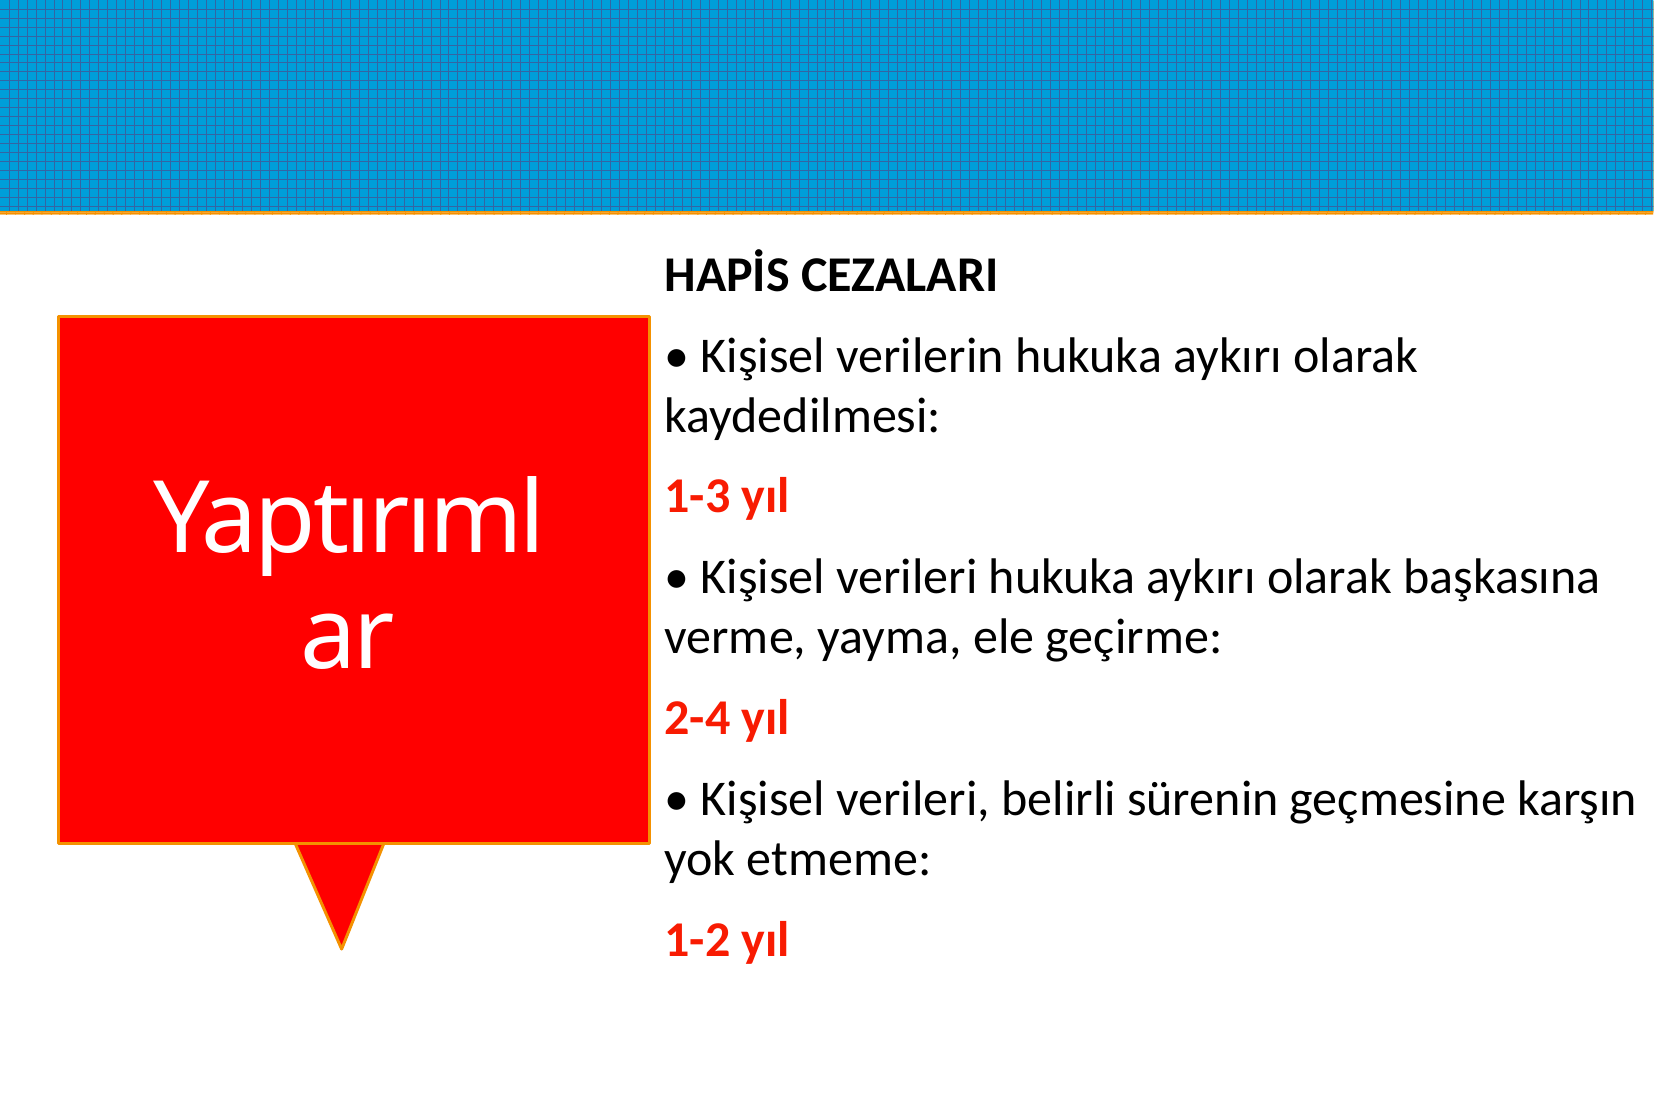

HAPİS CEZALARI
• Kişisel verilerin hukuka aykırı olarak kaydedilmesi:
1-3 yıl
• Kişisel verileri hukuka aykırı olarak başkasına verme, yayma, ele geçirme:
2-4 yıl
• Kişisel verileri, belirli sürenin geçmesine karşın yok etmeme:
1-2 yıl
Yaptırımlar